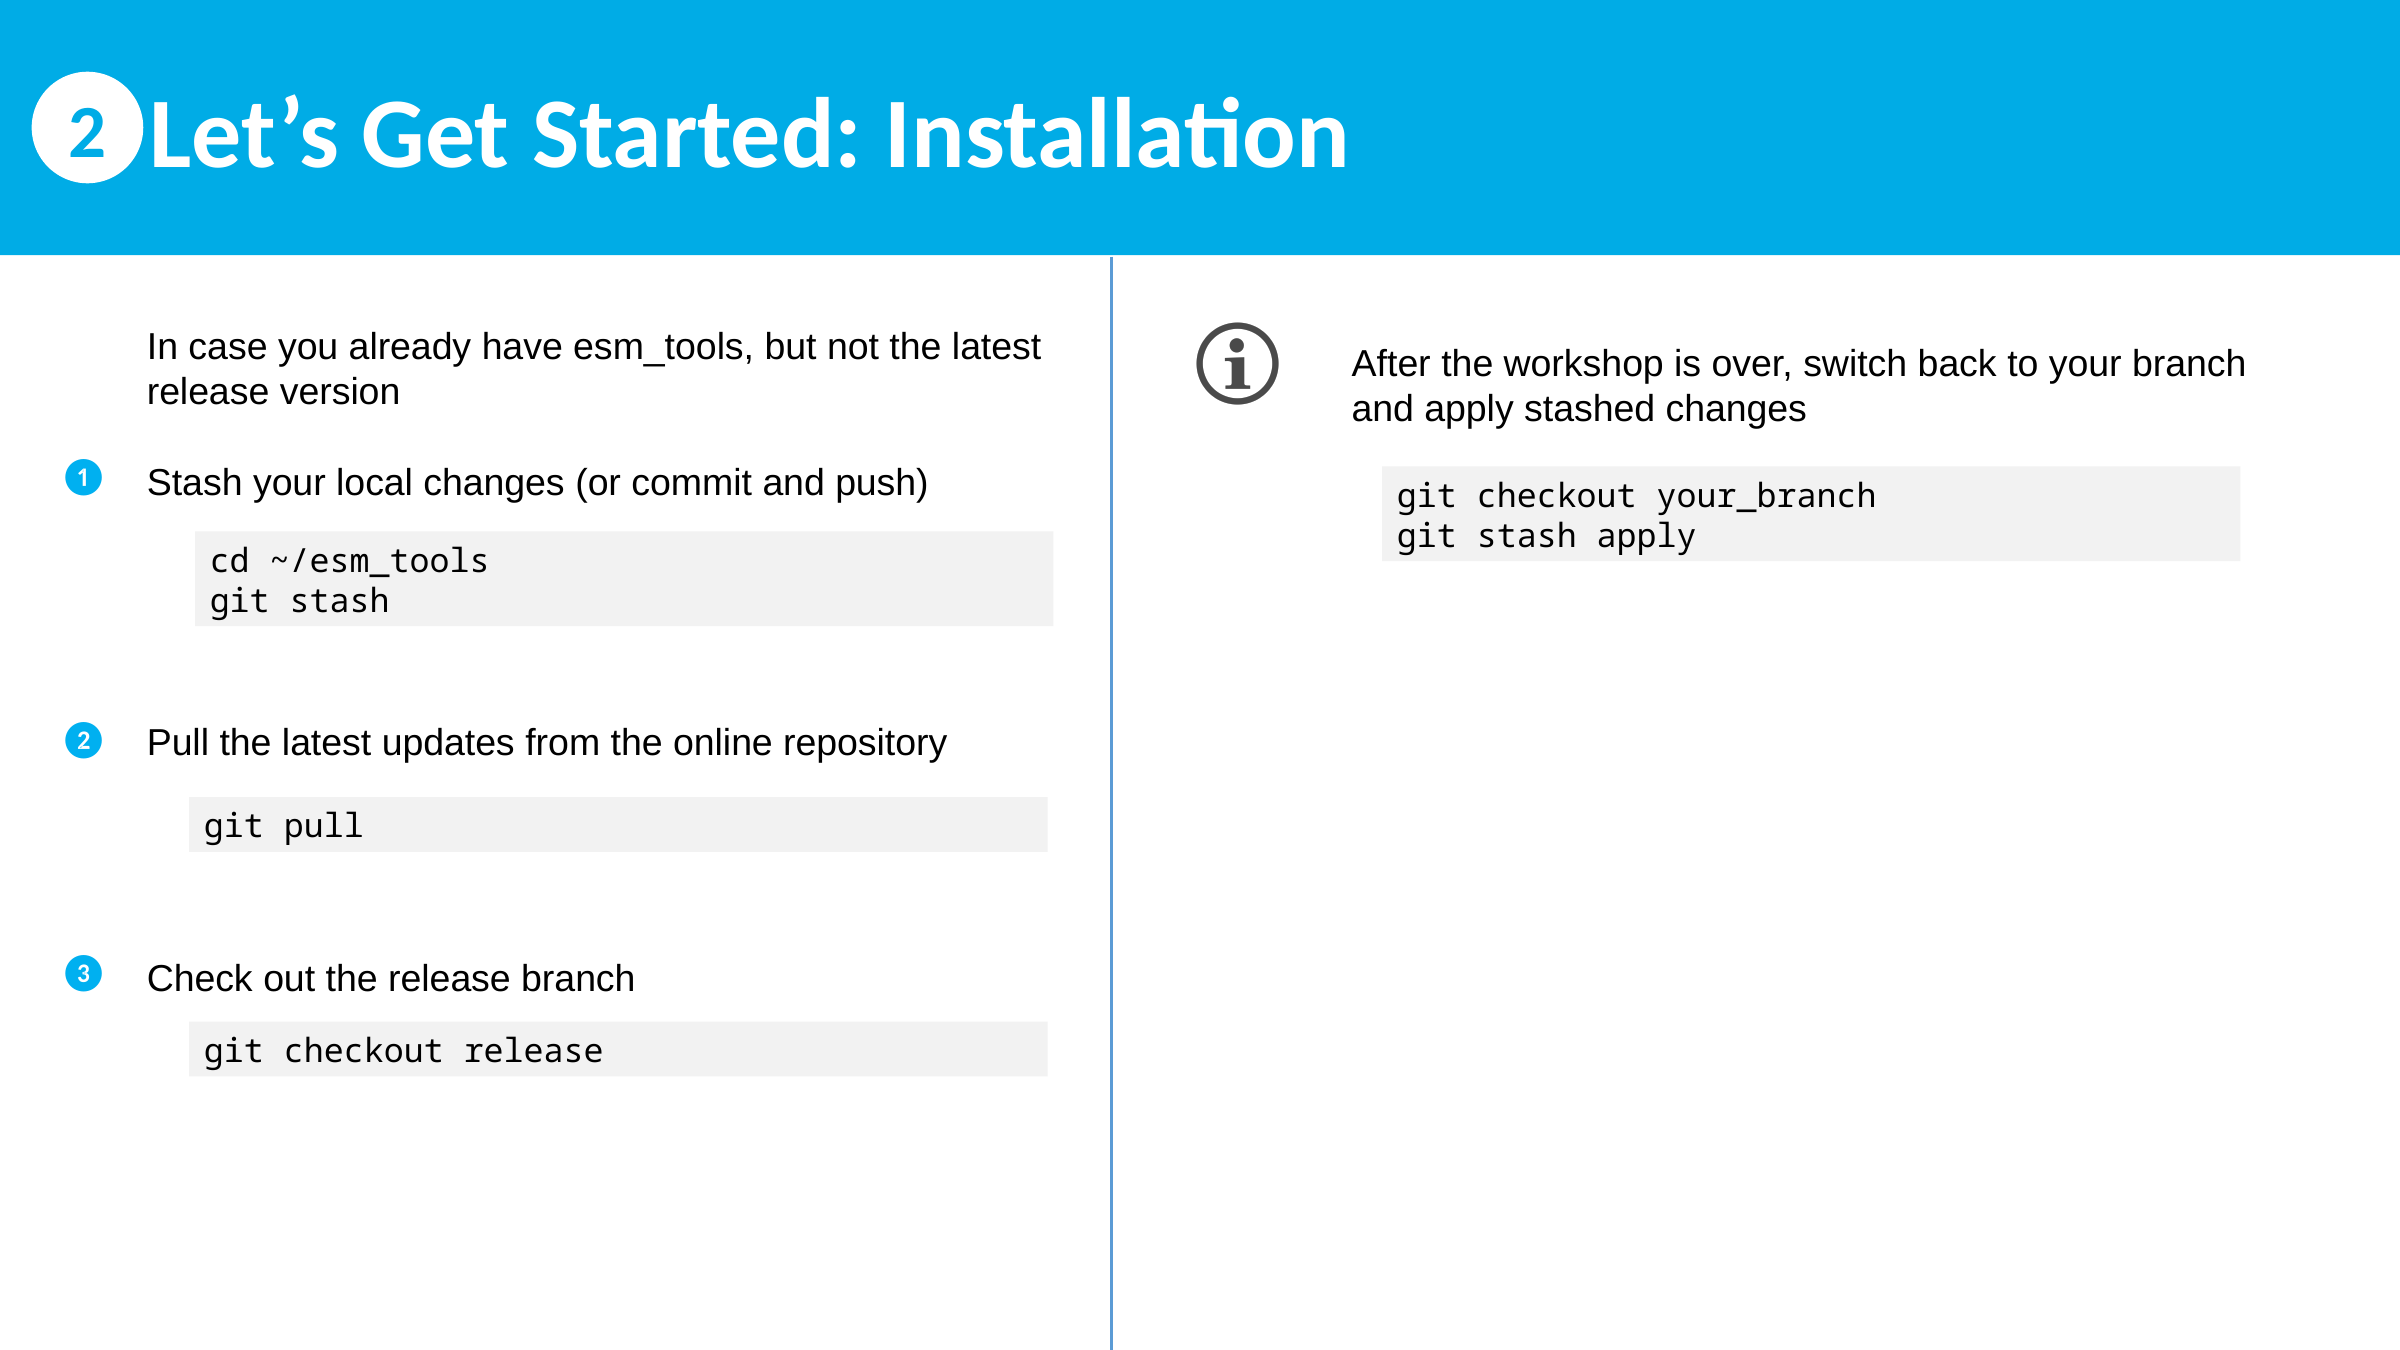

Let’s Get Started: Installation
2
In case you already have esm_tools, but not the latest
release version
After the workshop is over, switch back to your branch
and apply stashed changes
❶
Stash your local changes (or commit and push)
git checkout your_branch
git stash apply
cd ~/esm_tools
git stash
❷
Pull the latest updates from the online repository
git pull
❸
Check out the release branch
git checkout release